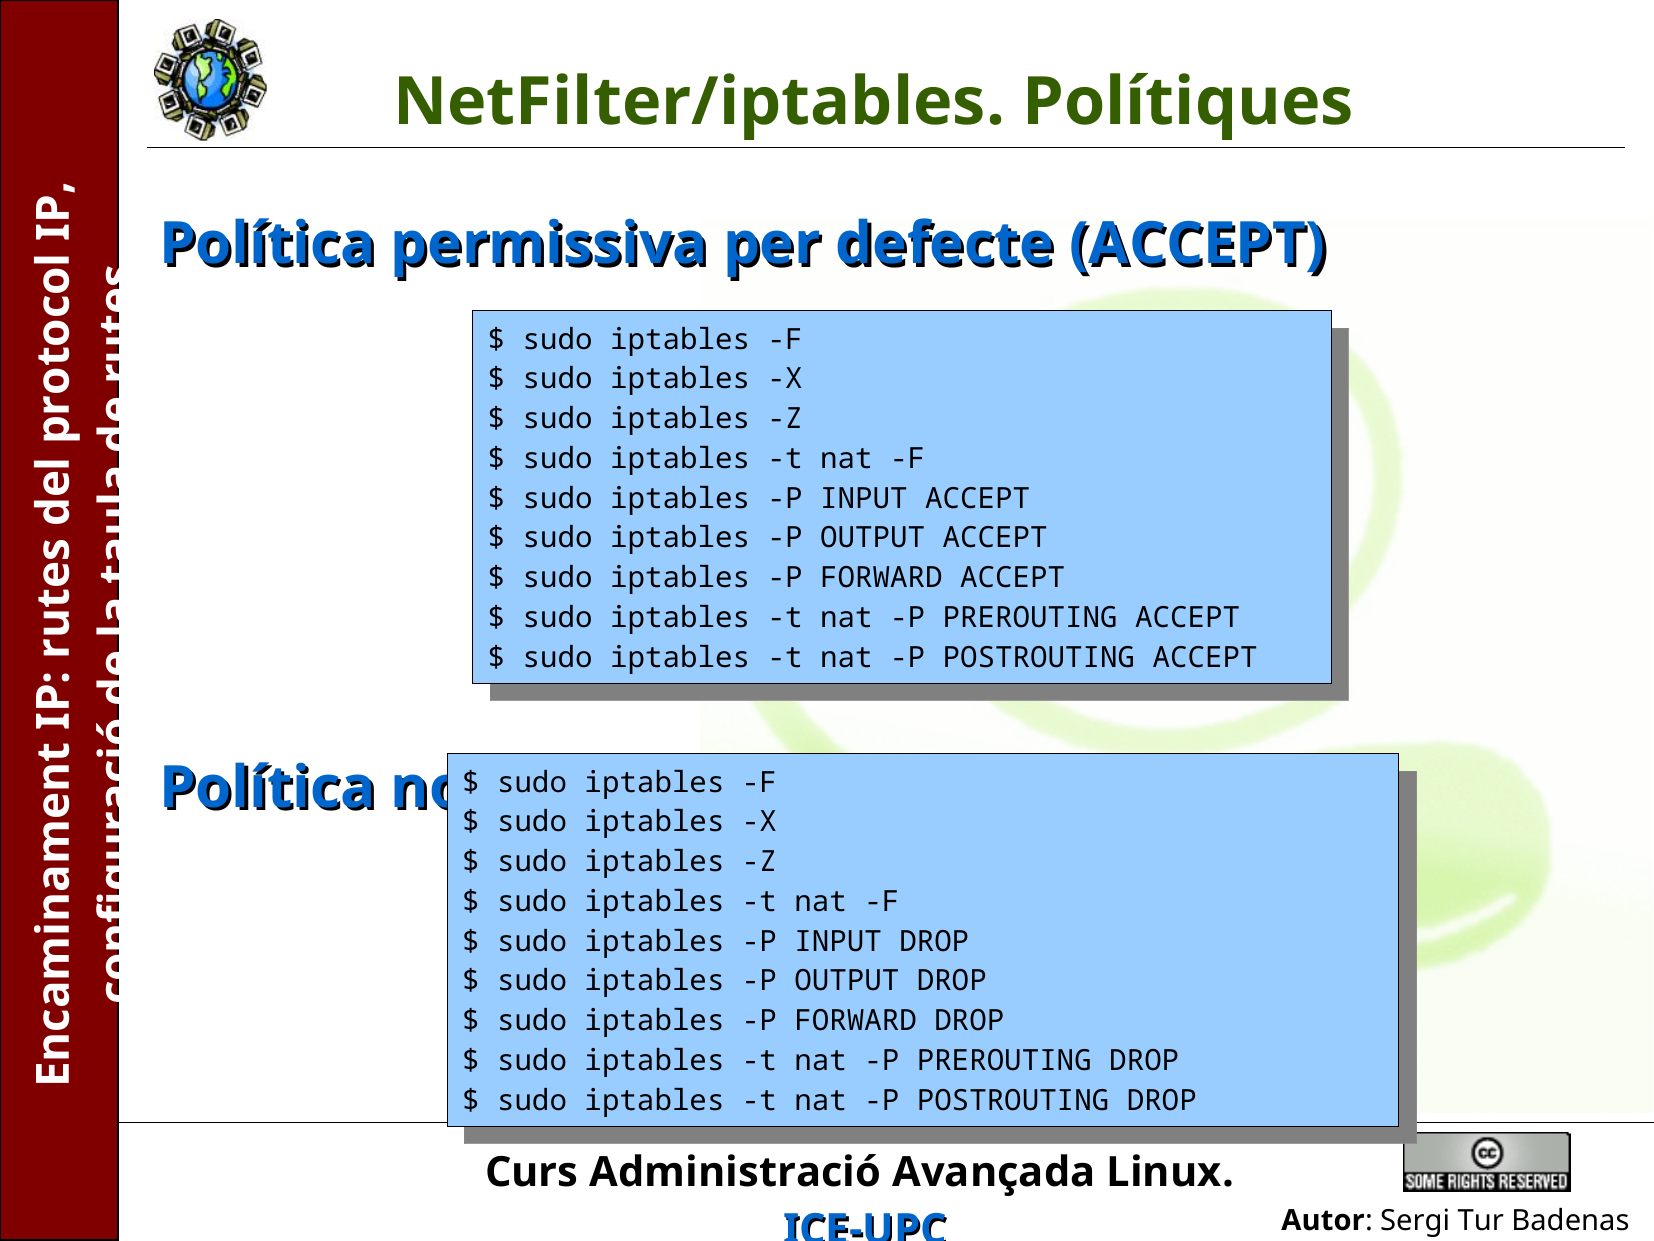

# NetFilter/iptables. Polítiques
Política permissiva per defecte (ACCEPT)
Política no permissiva per defecte (DROP)
$ sudo iptables -F
$ sudo iptables -X
$ sudo iptables -Z
$ sudo iptables -t nat -F
$ sudo iptables -P INPUT ACCEPT
$ sudo iptables -P OUTPUT ACCEPT
$ sudo iptables -P FORWARD ACCEPT
$ sudo iptables -t nat -P PREROUTING ACCEPT
$ sudo iptables -t nat -P POSTROUTING ACCEPT
$ sudo iptables -F
$ sudo iptables -X
$ sudo iptables -Z
$ sudo iptables -t nat -F
$ sudo iptables -P INPUT DROP
$ sudo iptables -P OUTPUT DROP
$ sudo iptables -P FORWARD DROP
$ sudo iptables -t nat -P PREROUTING DROP
$ sudo iptables -t nat -P POSTROUTING DROP